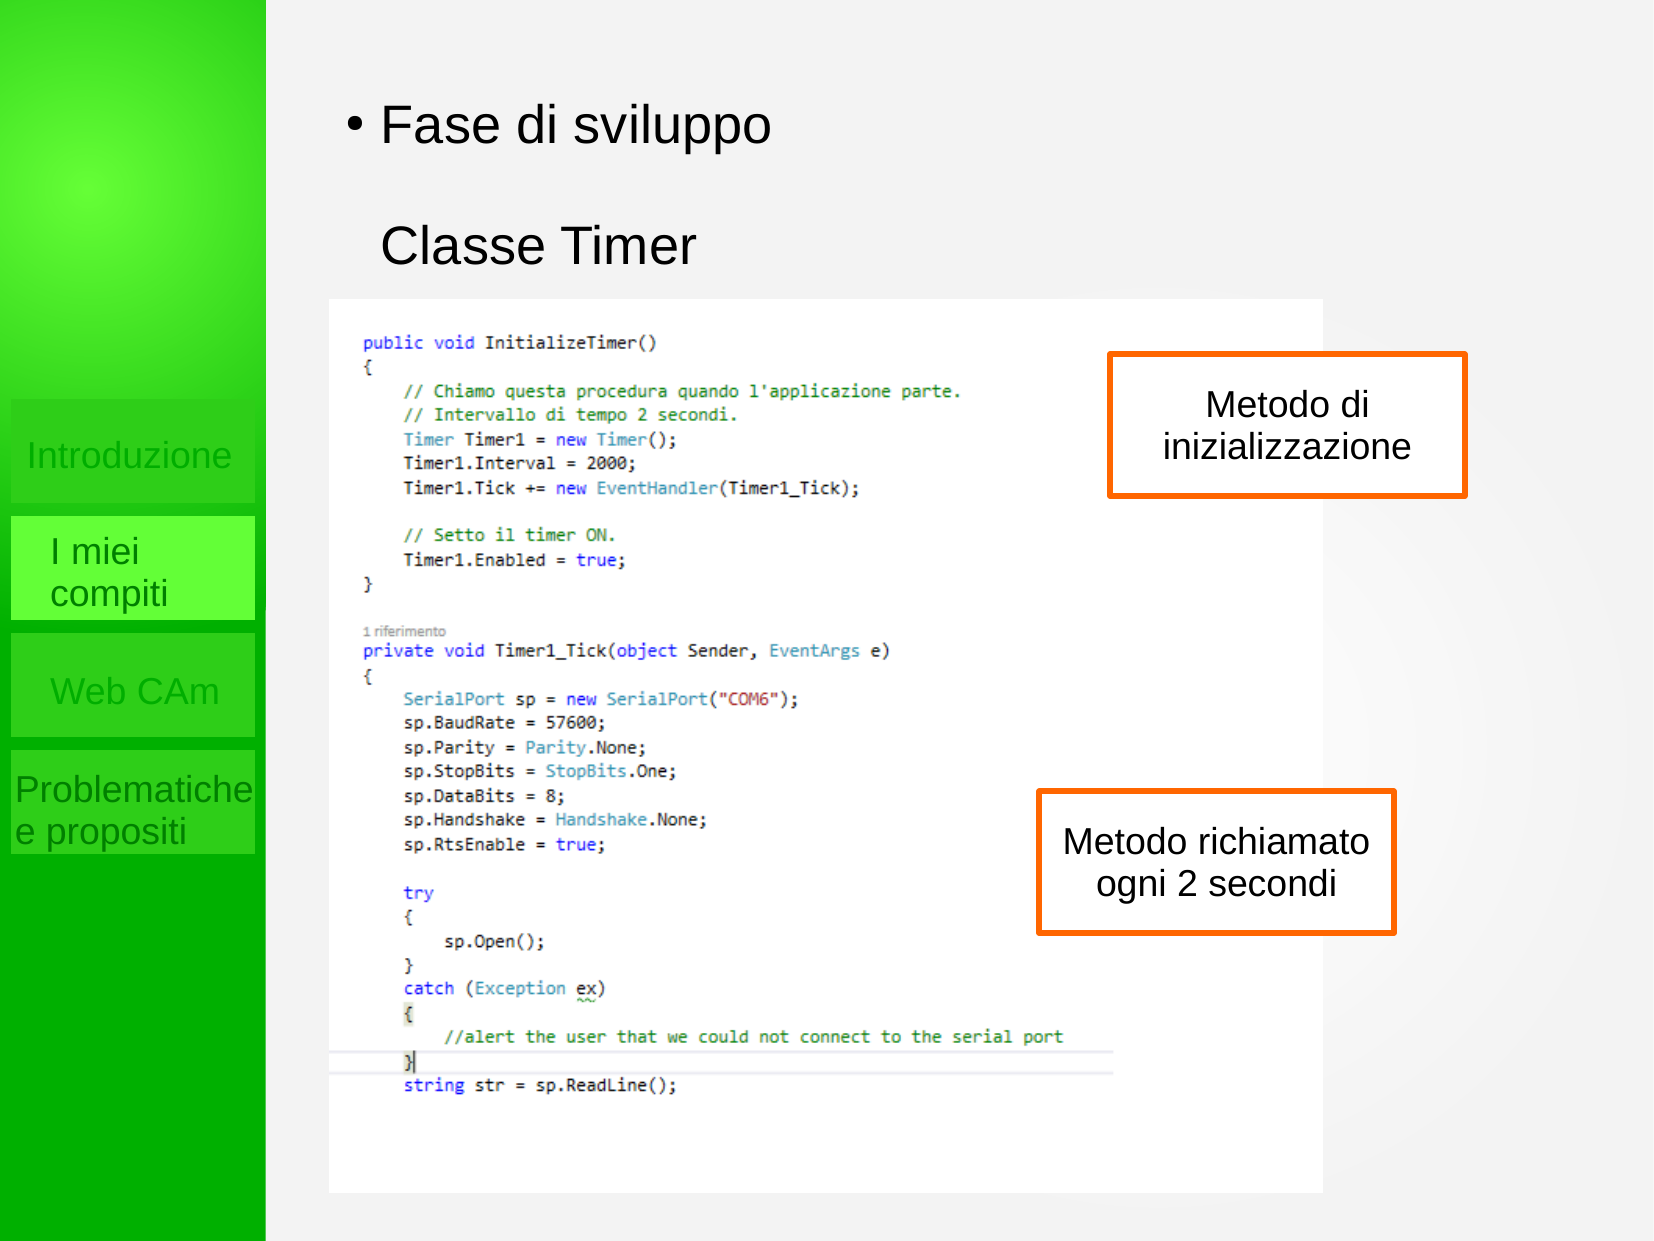

Fase di sviluppo
Classe Timer
Metodo di
inizializzazione
Introduzione
I miei compiti
Web CAm
Problematiche e propositi
Metodo richiamato
ogni 2 secondi